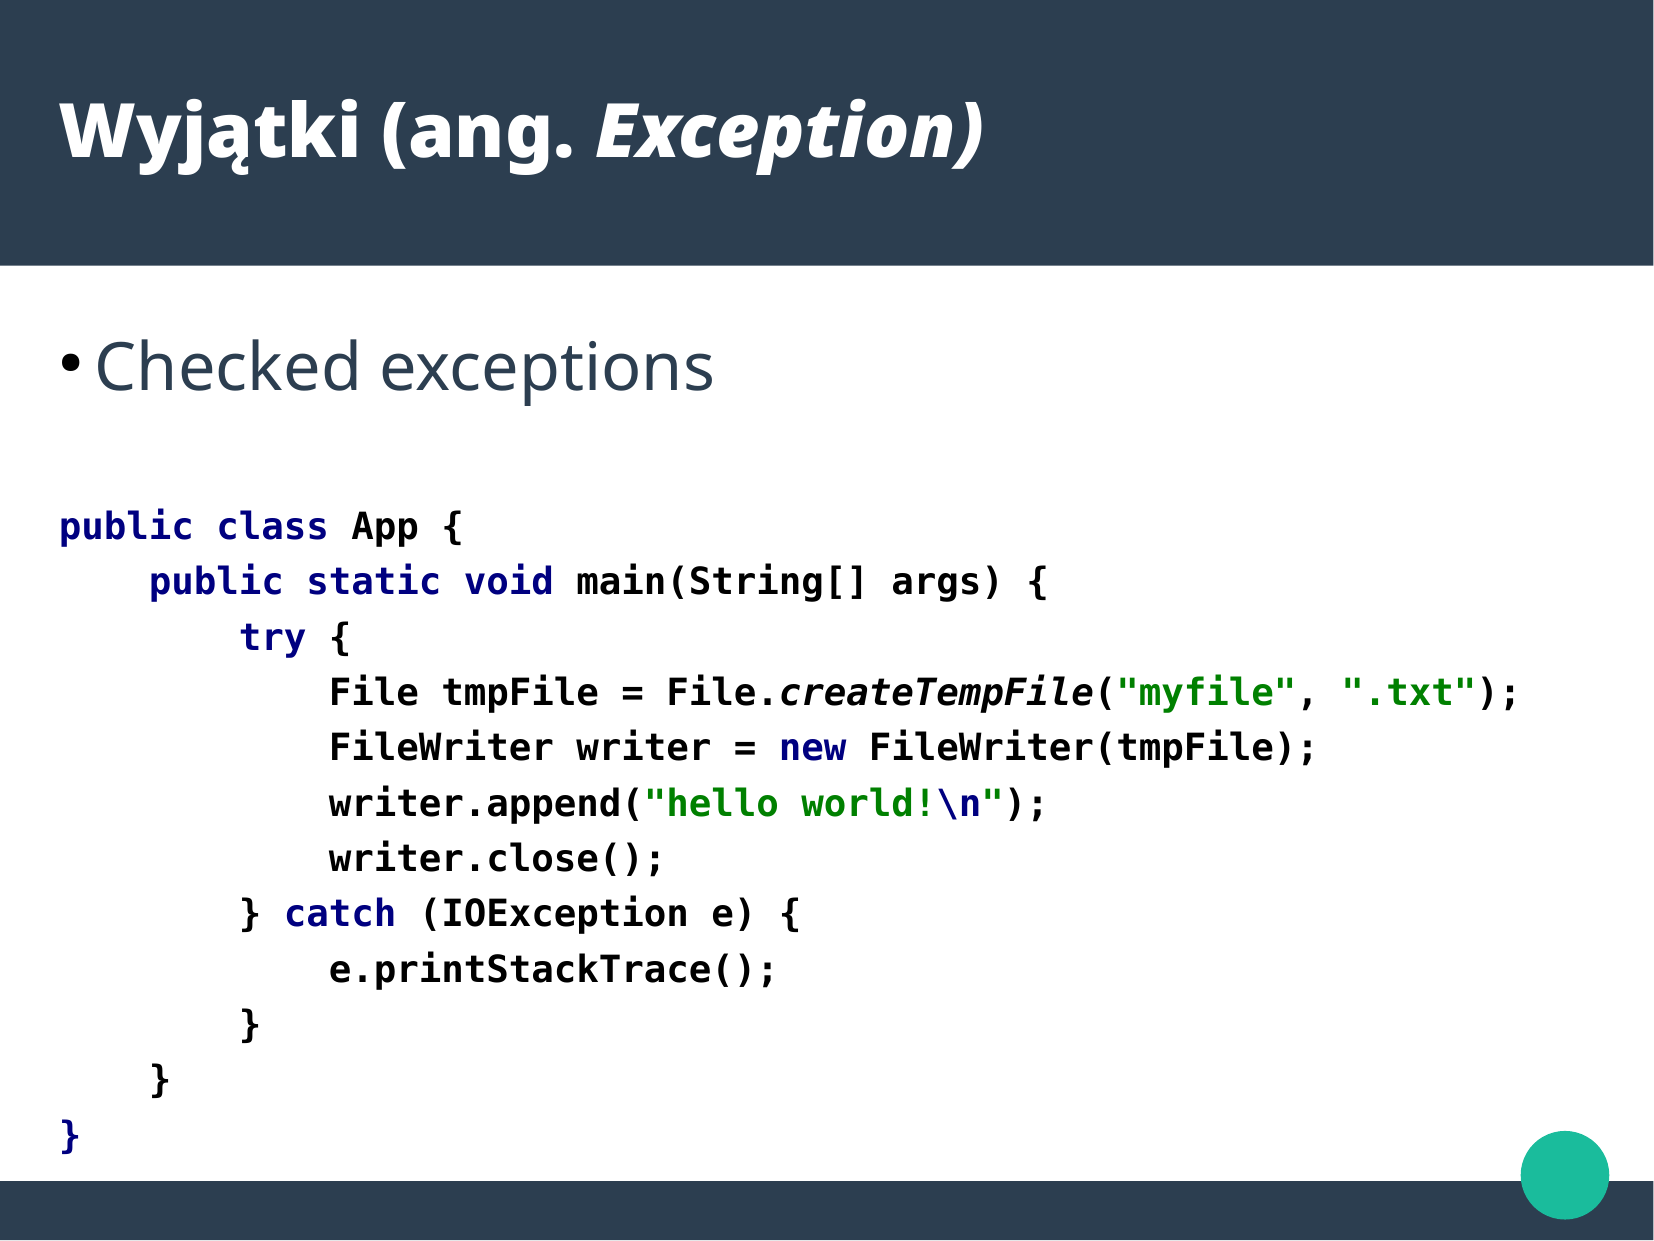

# Wyjątki (ang. Exception)
Checked exceptions
public class App {
 public static void main(String[] args) {
 try {
 File tmpFile = File.createTempFile("myfile", ".txt");
 FileWriter writer = new FileWriter(tmpFile);
 writer.append("hello world!\n");
 writer.close();
 } catch (IOException e) {
 e.printStackTrace();
 }
 }
}